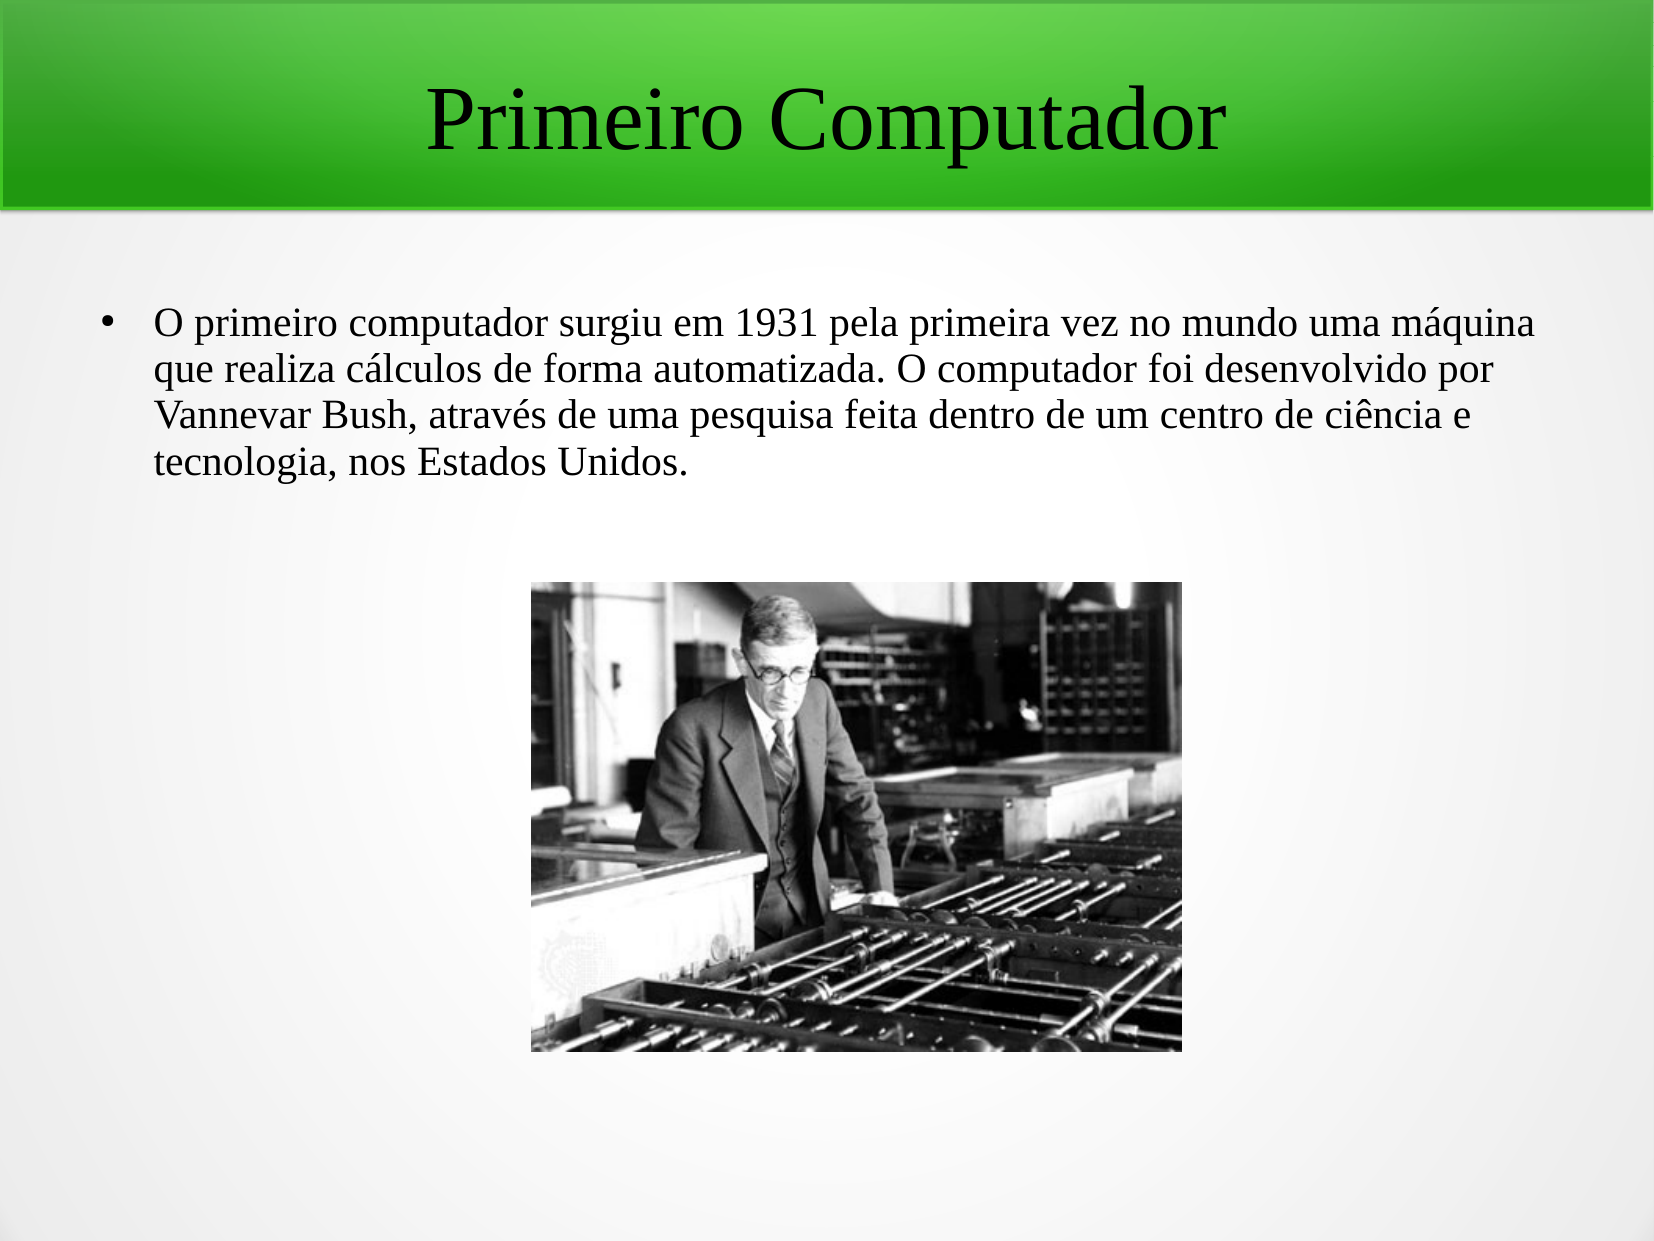

# Primeiro Computador
O primeiro computador surgiu em 1931 pela primeira vez no mundo uma máquina que realiza cálculos de forma automatizada. O computador foi desenvolvido por Vannevar Bush, através de uma pesquisa feita dentro de um centro de ciência e tecnologia, nos Estados Unidos.